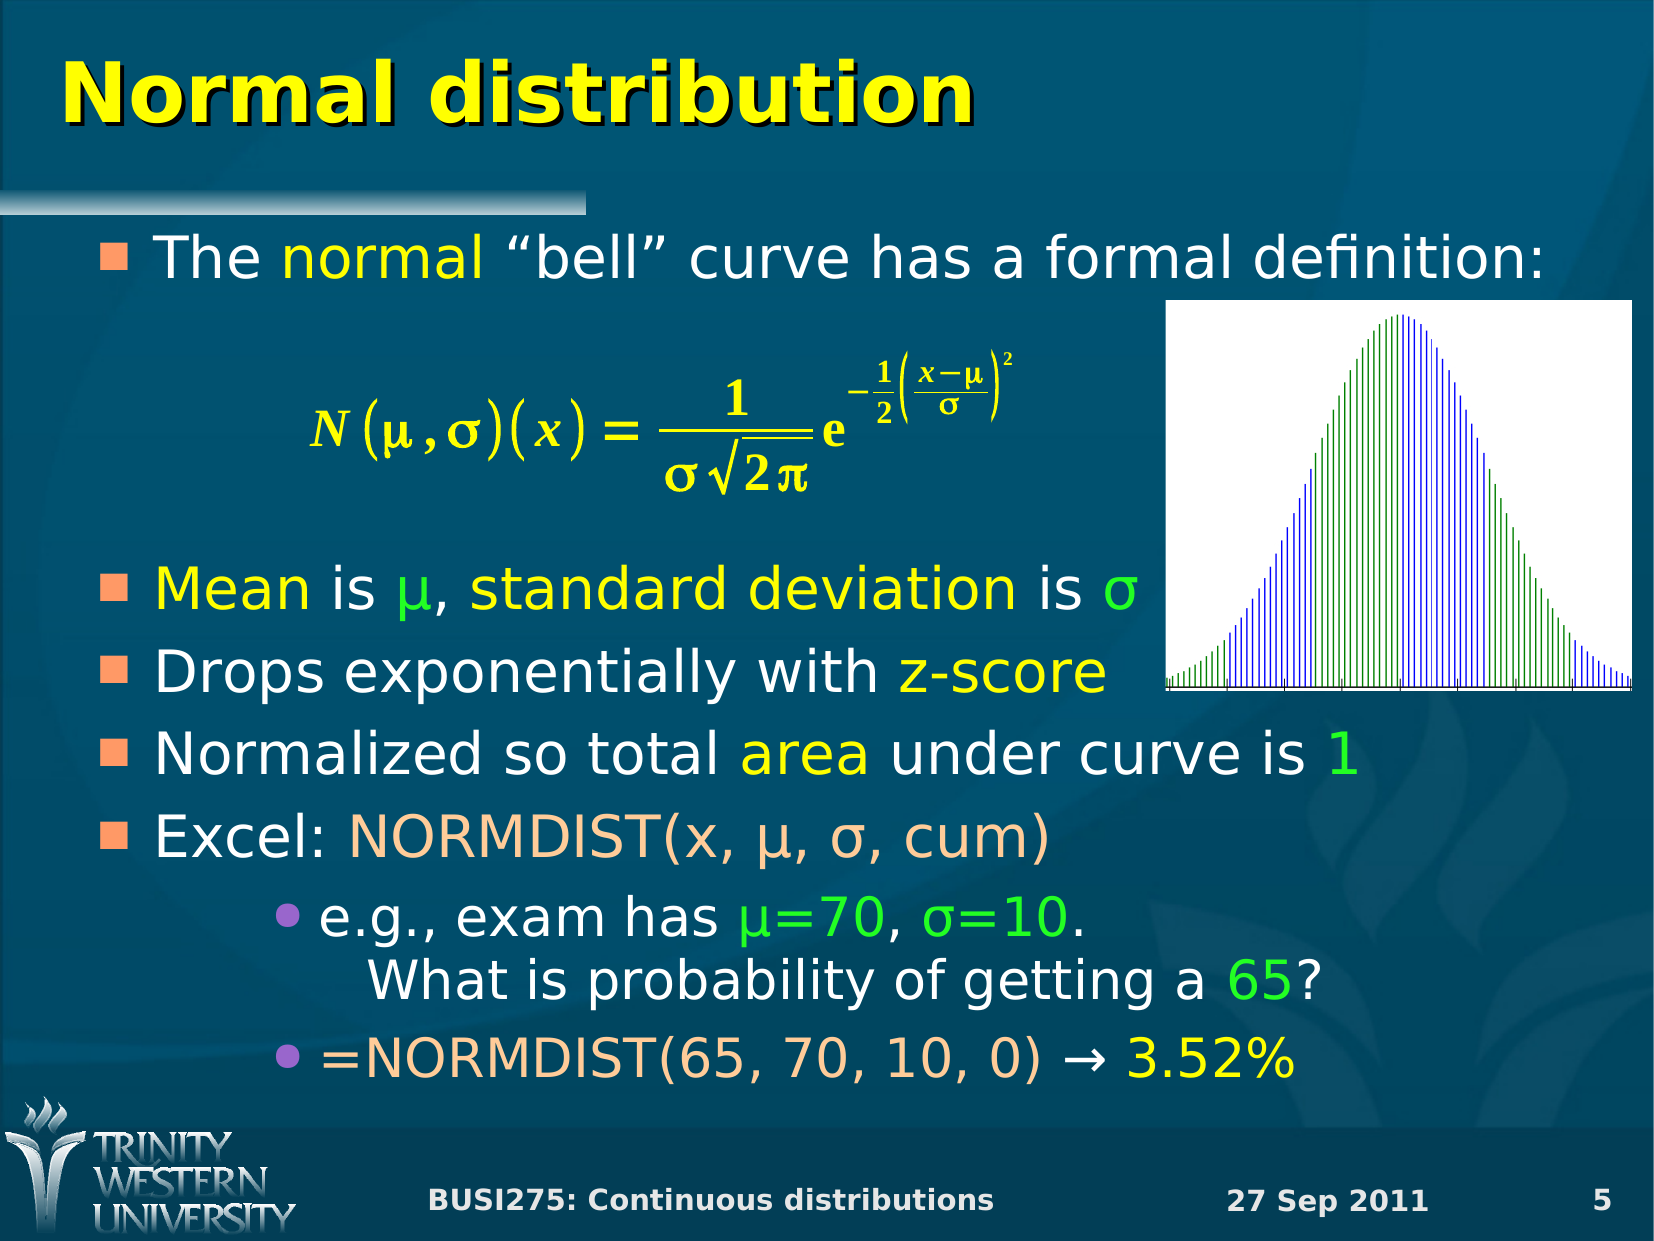

# Normal distribution
The normal “bell” curve has a formal definition:
Mean is μ, standard deviation is σ
Drops exponentially with z-score
Normalized so total area under curve is 1
Excel: NORMDIST(x, μ, σ, cum)
e.g., exam has μ=70, σ=10.
What is probability of getting a 65?
=NORMDIST(65, 70, 10, 0) → 3.52%
BUSI275: Continuous distributions
27 Sep 2011
5